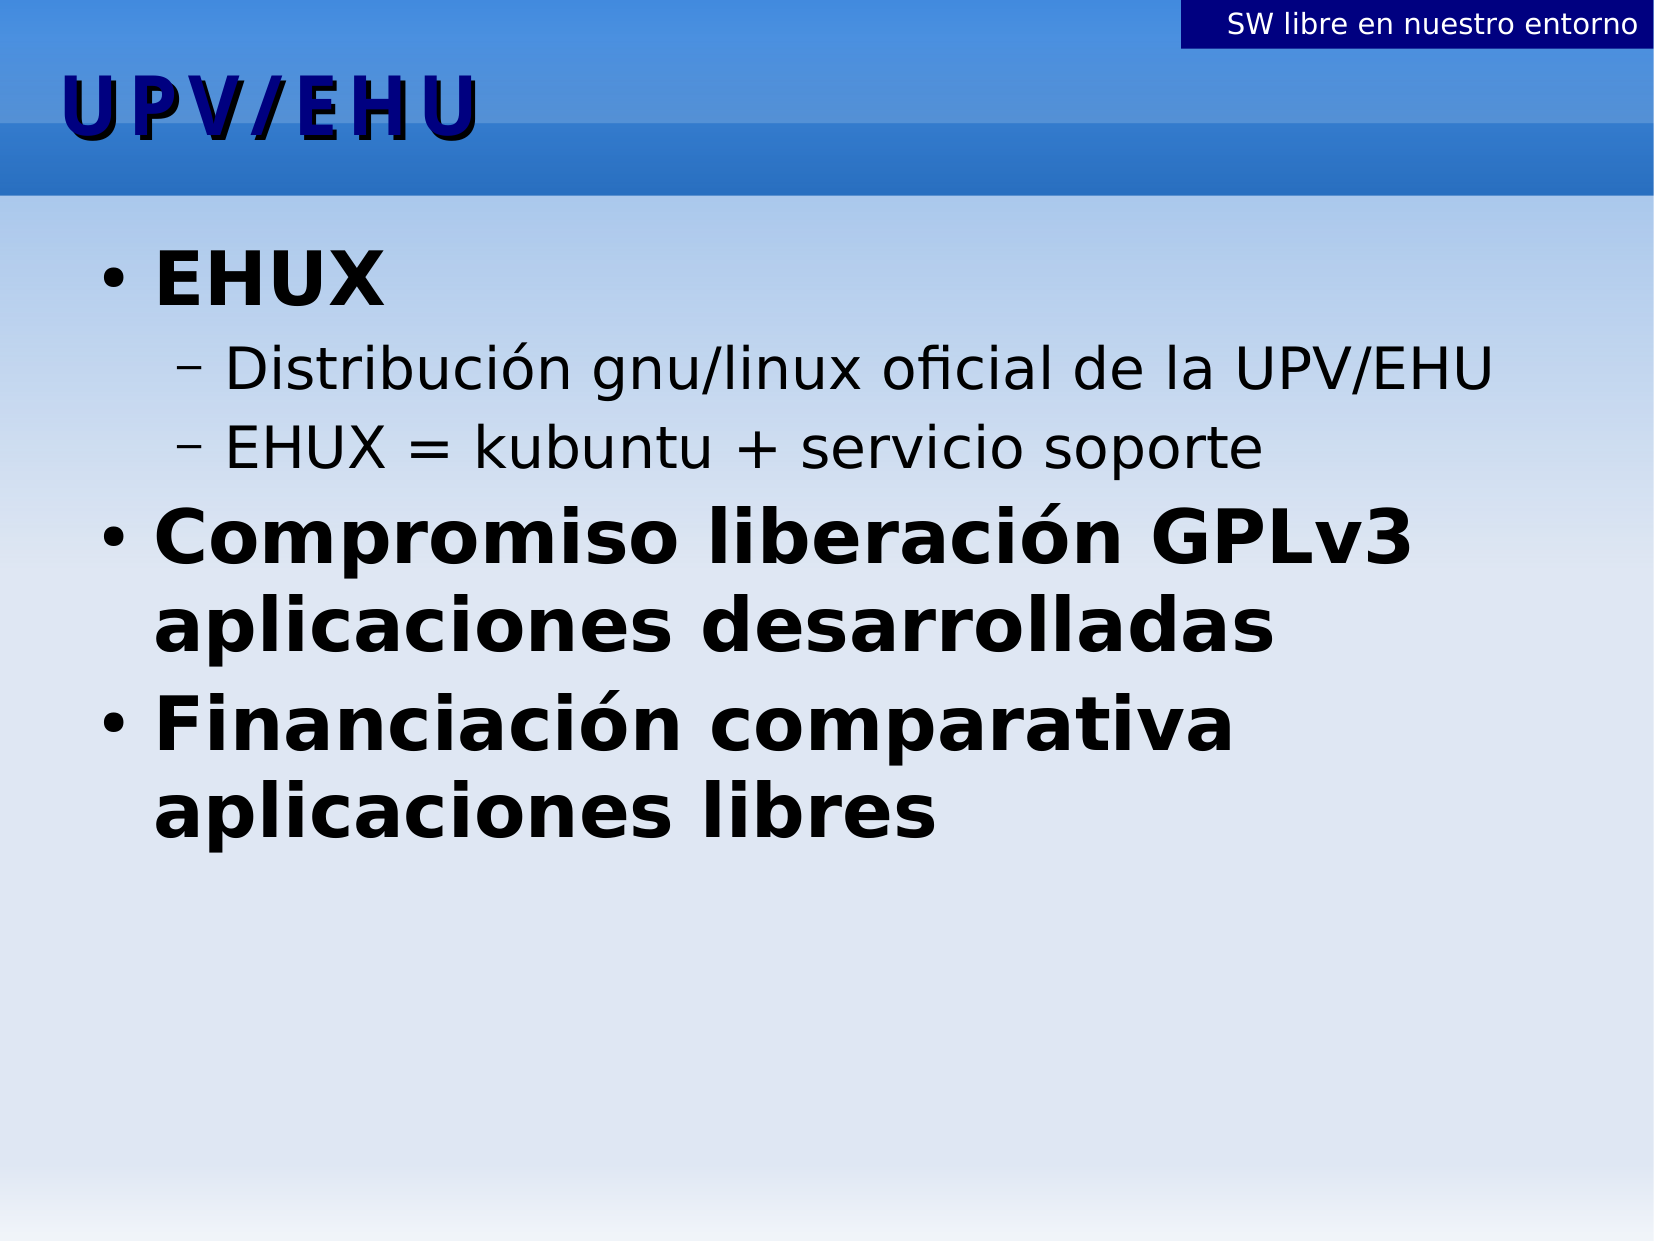

SW libre en nuestro entorno
# UPV/EHU
EHUX
Distribución gnu/linux oficial de la UPV/EHU
EHUX = kubuntu + servicio soporte
Compromiso liberación GPLv3 aplicaciones desarrolladas
Financiación comparativa aplicaciones libres